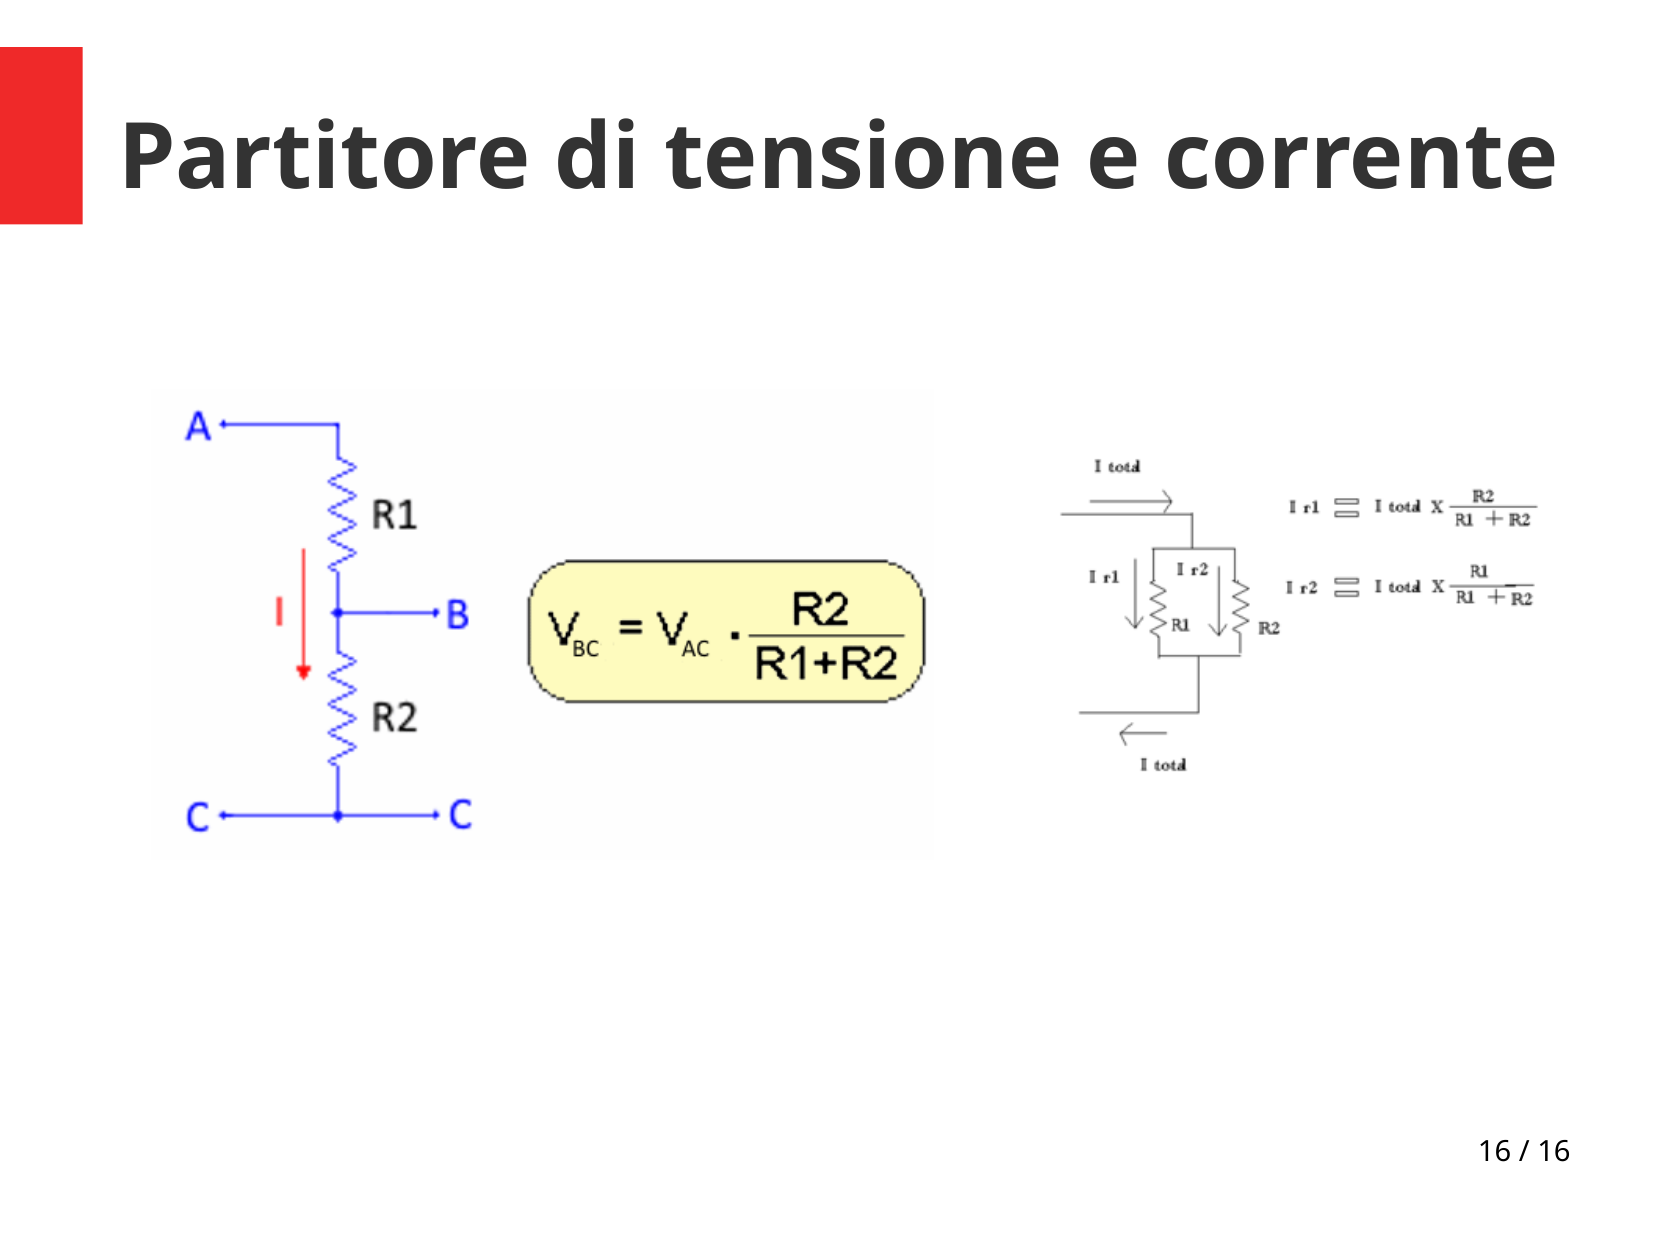

# Partitore di tensione e corrente
16